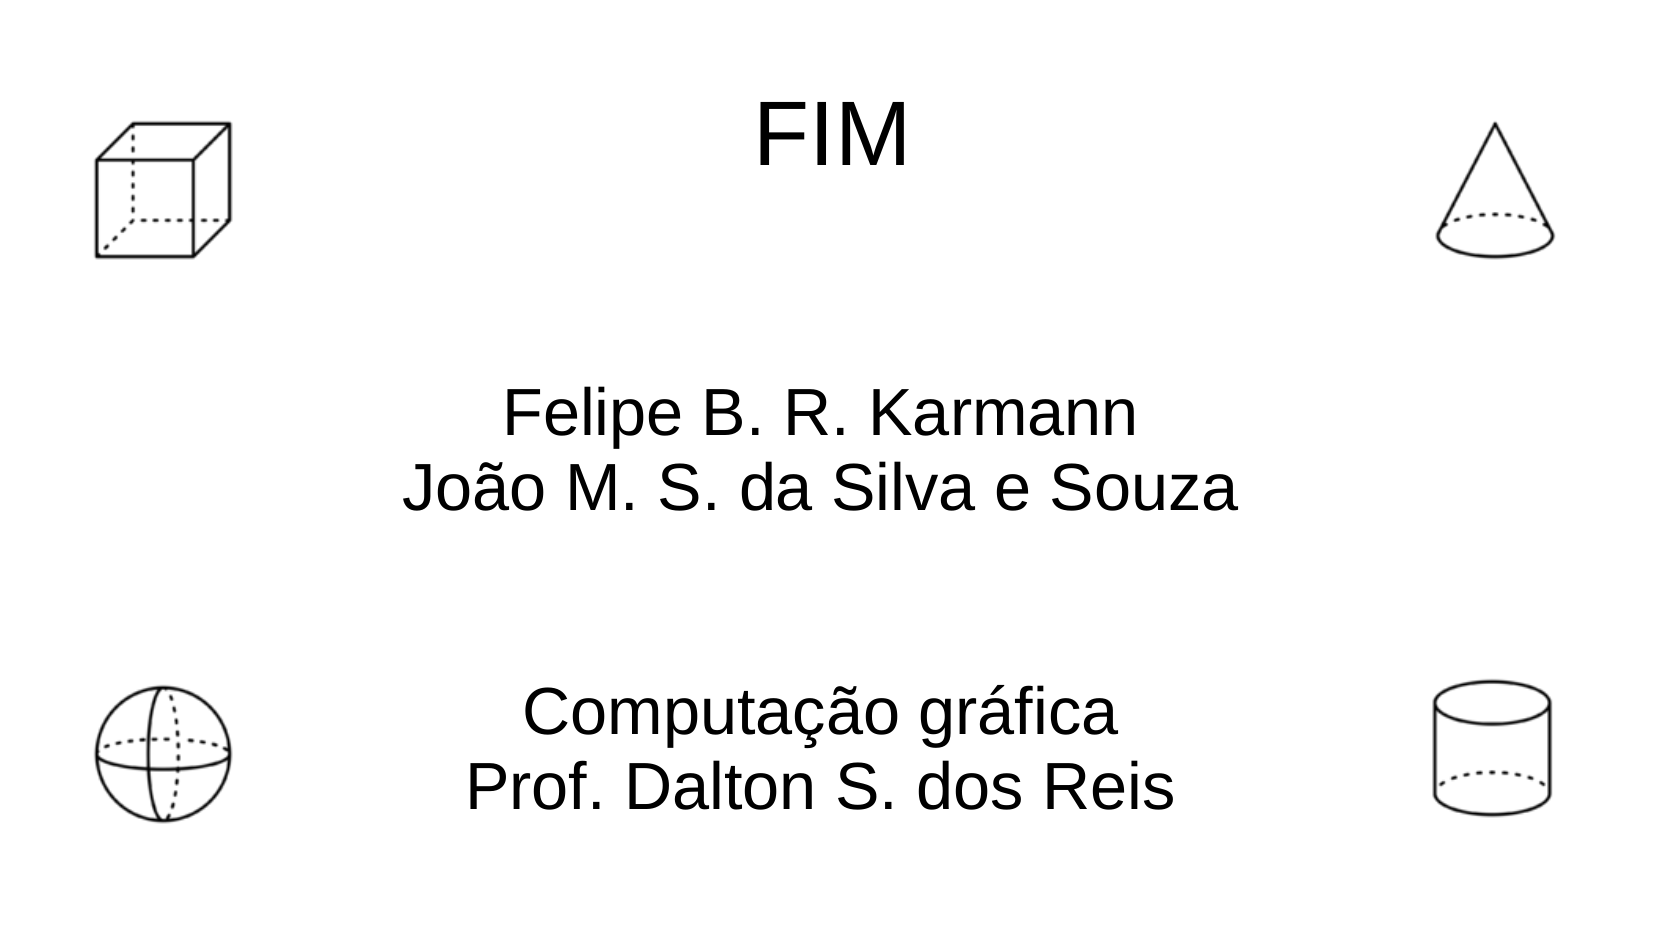

# FIM
Felipe B. R. Karmann
João M. S. da Silva e Souza
Computação gráfica
Prof. Dalton S. dos Reis